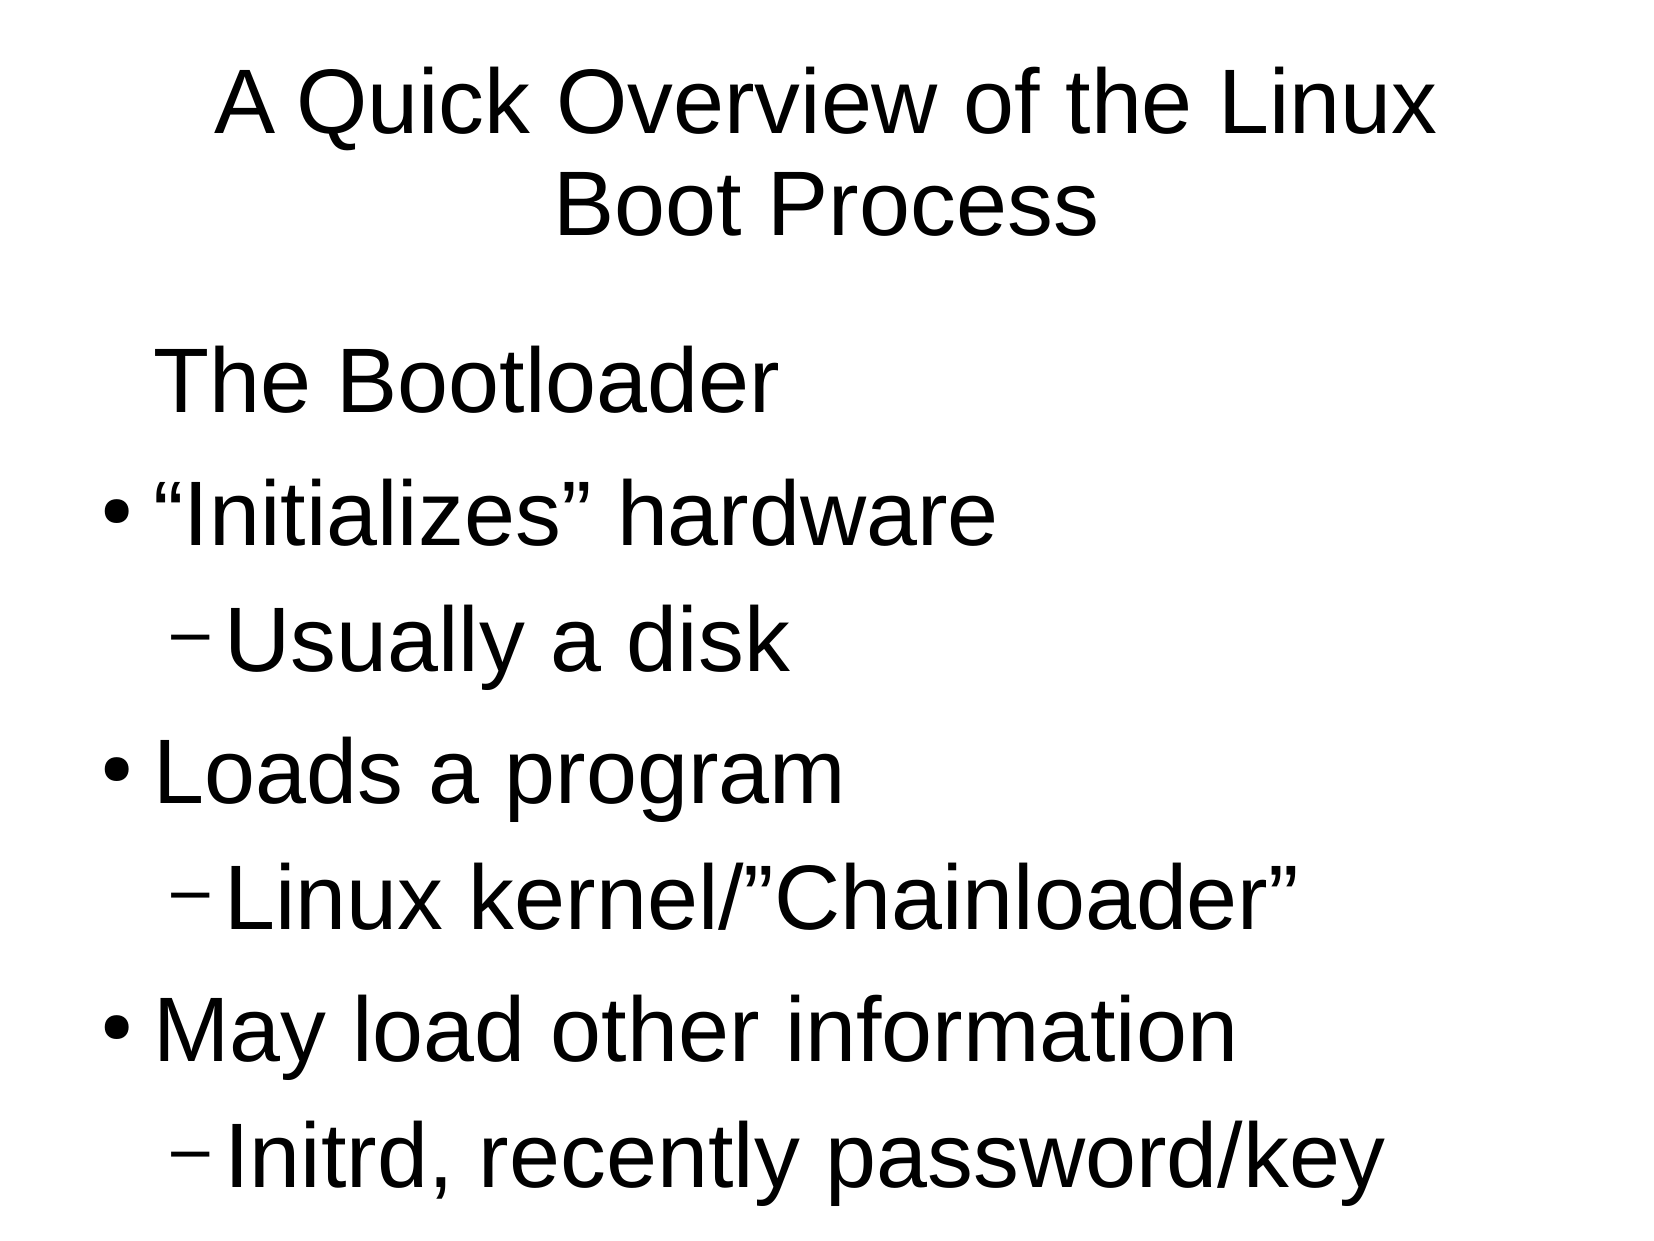

# A Quick Overview of the Linux Boot Process
The Bootloader
“Initializes” hardware
Usually a disk
Loads a program
Linux kernel/”Chainloader”
May load other information
Initrd, recently password/key